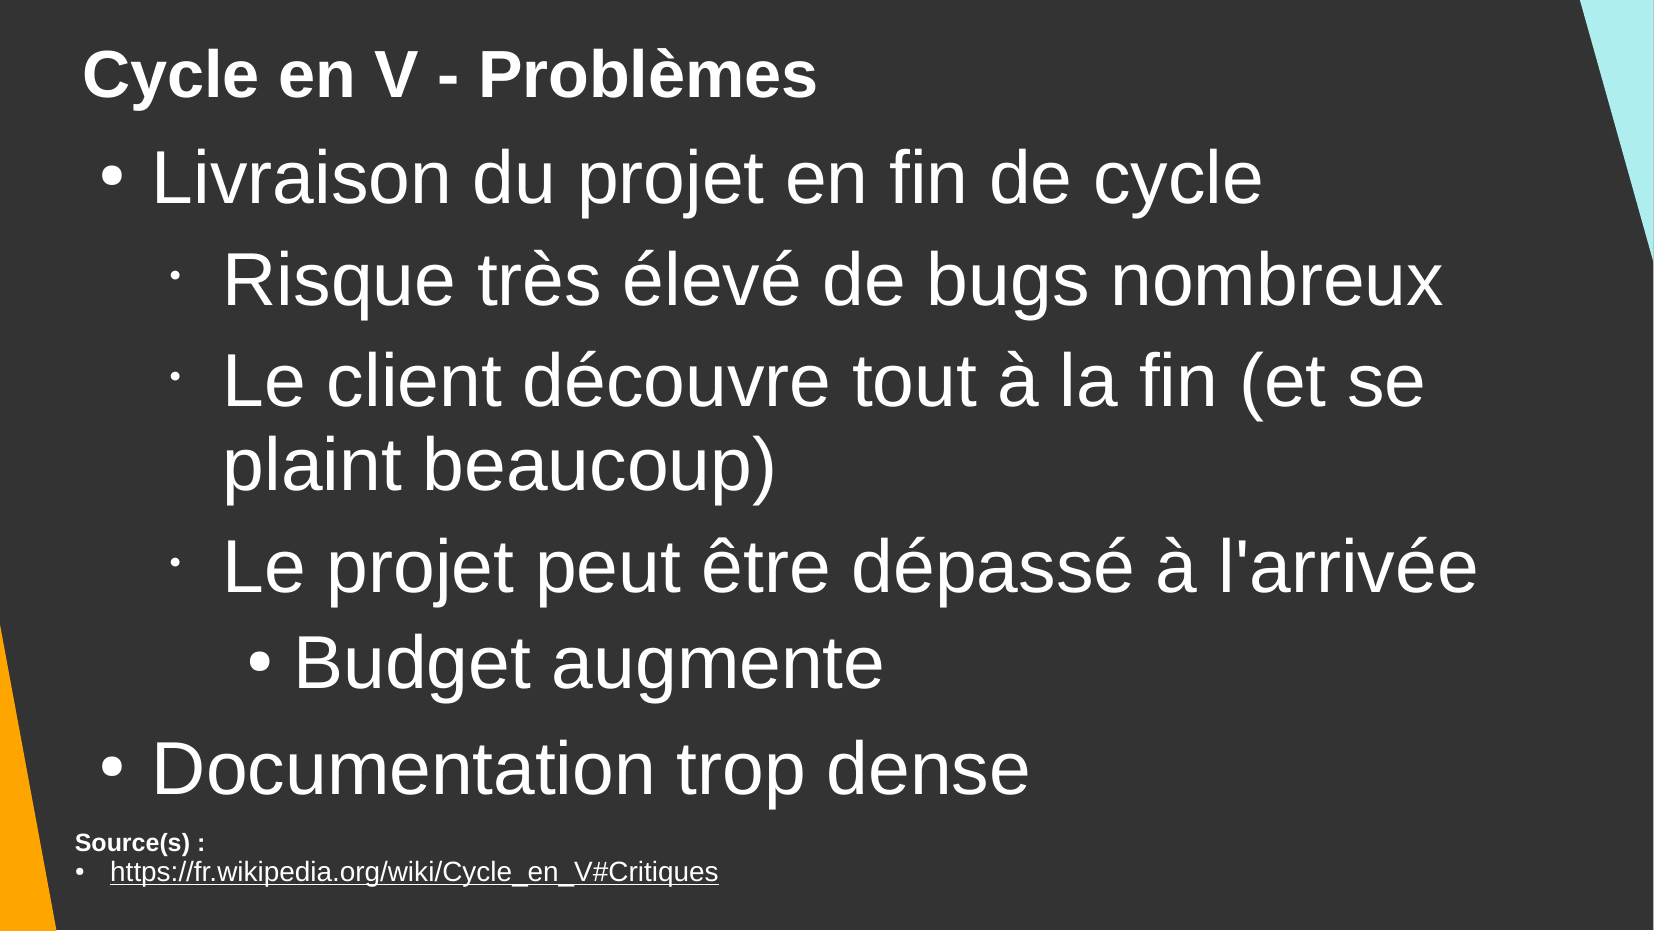

# Cycle en V - Problèmes
Livraison du projet en fin de cycle
Risque très élevé de bugs nombreux
Le client découvre tout à la fin (et se plaint beaucoup)
Le projet peut être dépassé à l'arrivée
Budget augmente
Documentation trop dense
Source(s) :
https://fr.wikipedia.org/wiki/Cycle_en_V#Critiques